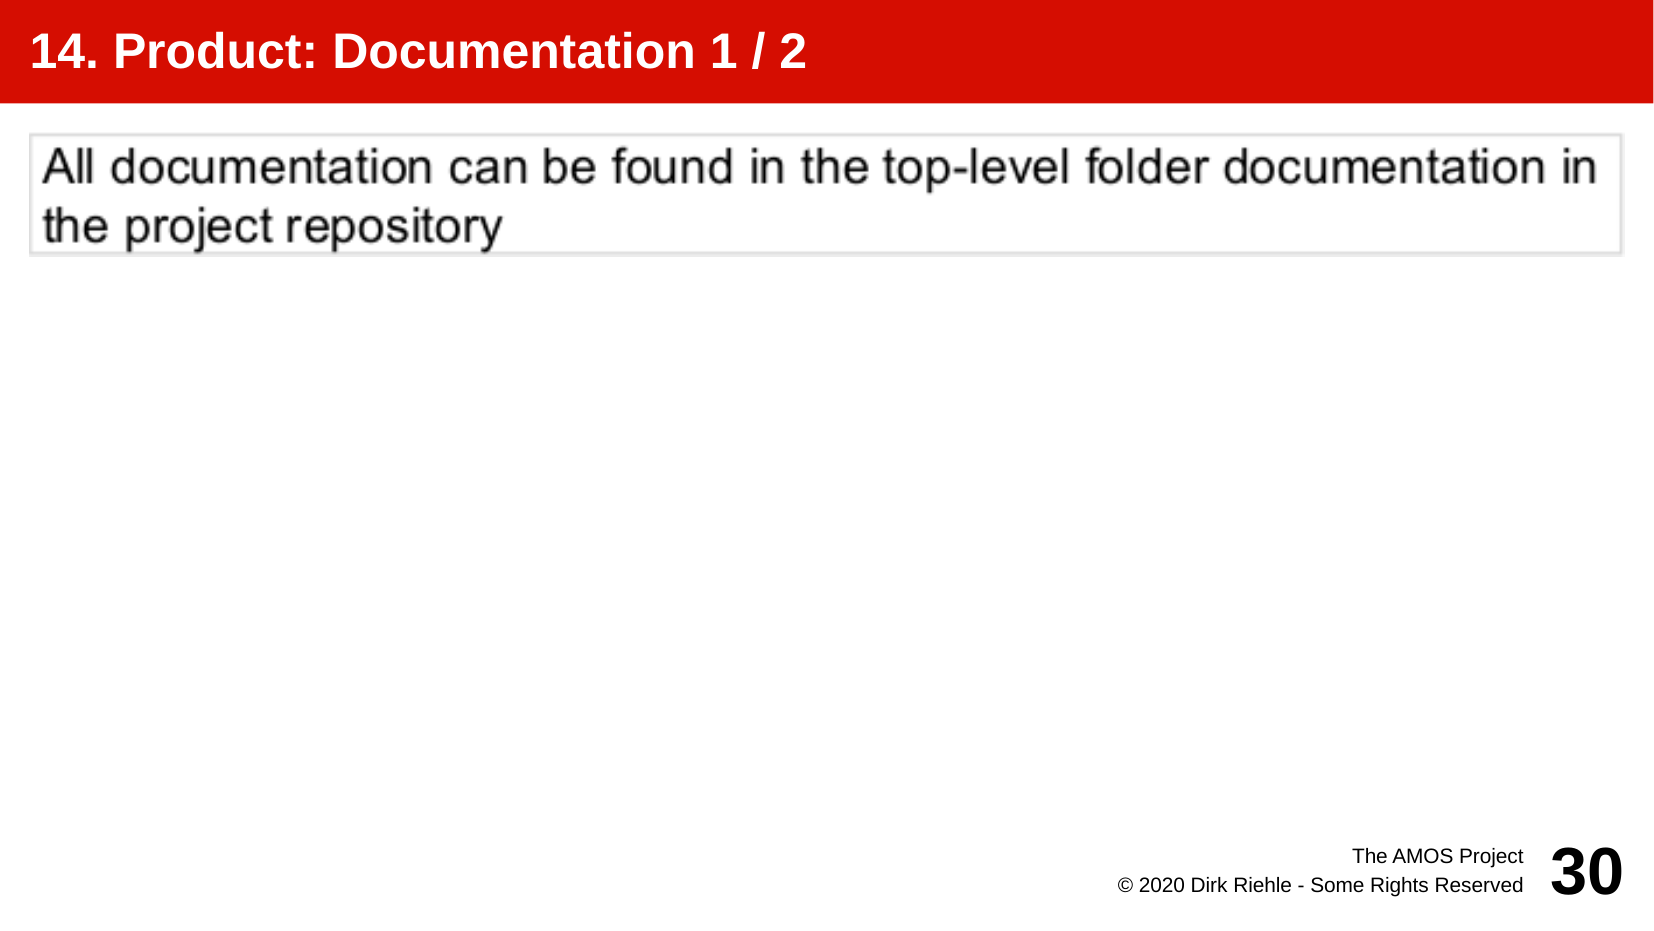

# 14. Product: Documentation 1 / 2
The AMOS Project
30
© 2020 Dirk Riehle - Some Rights Reserved